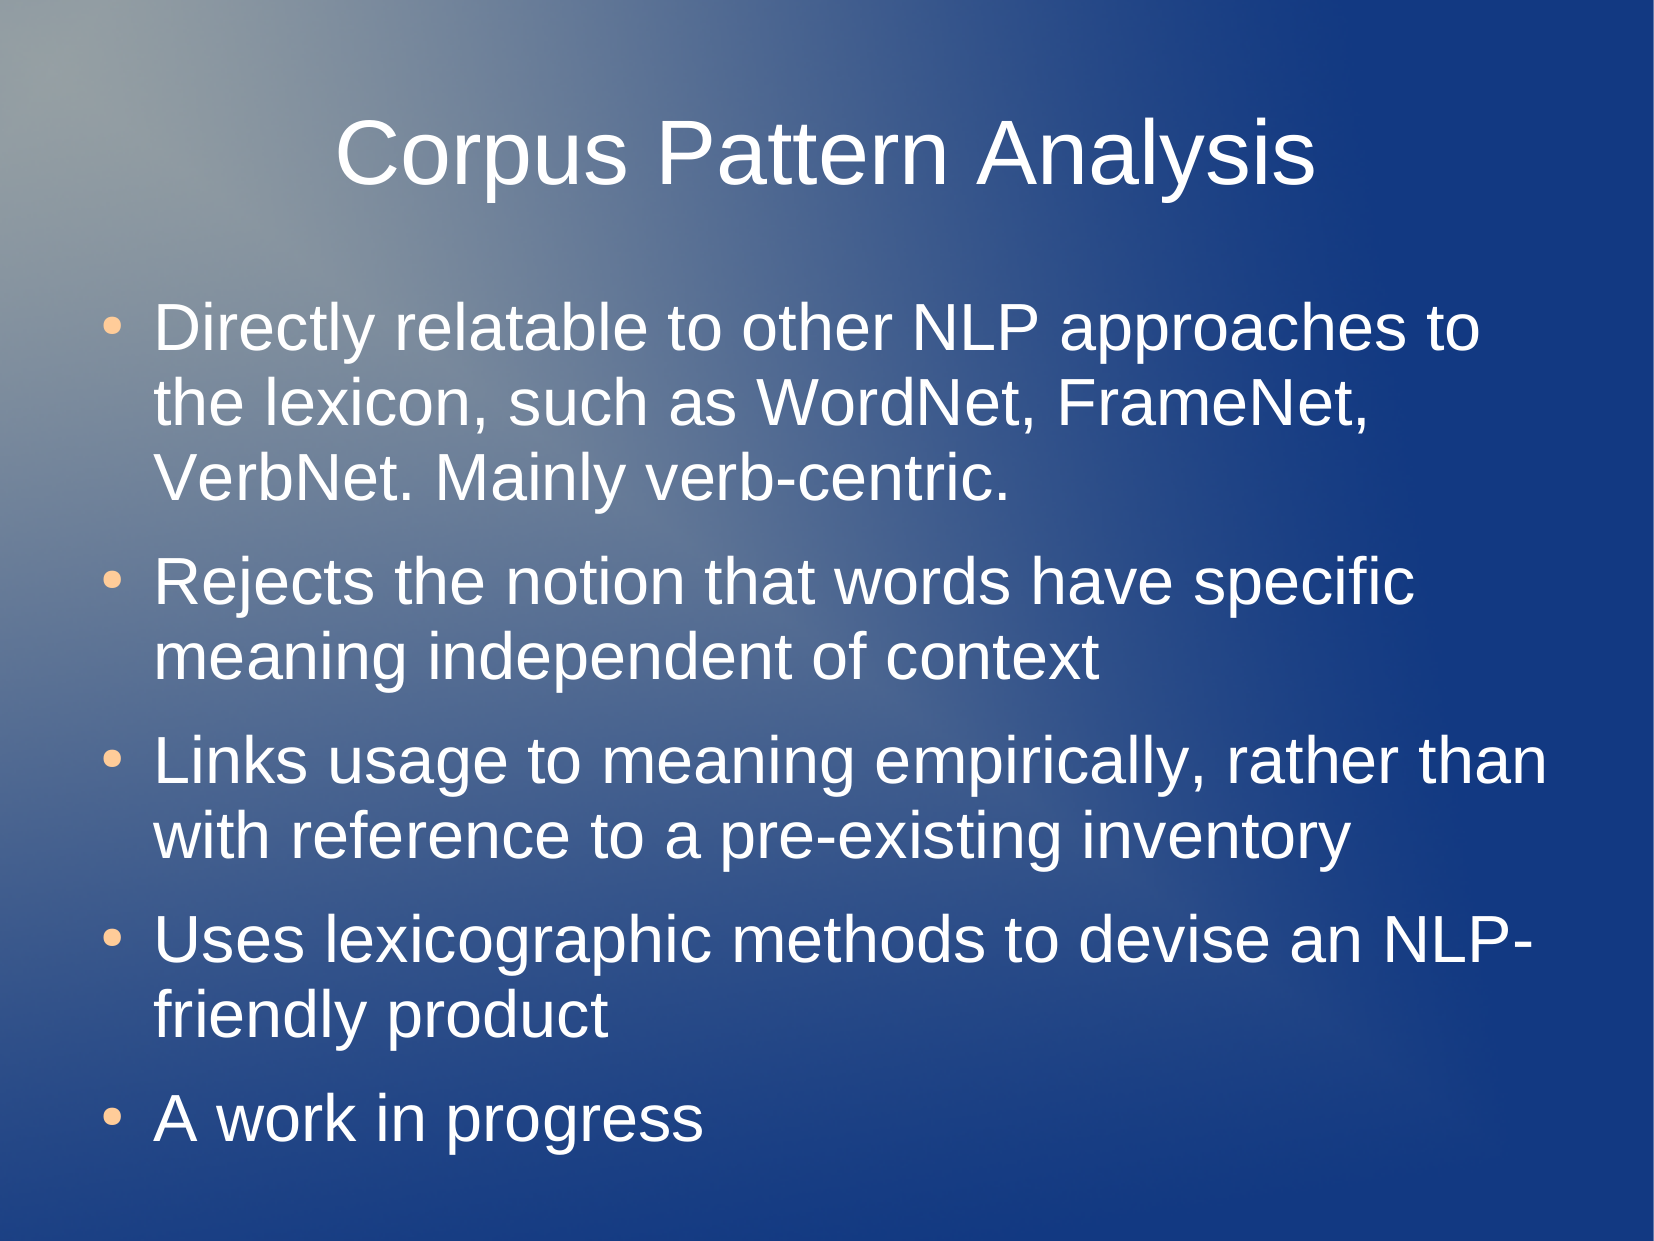

# Corpus Pattern Analysis
Directly relatable to other NLP approaches to the lexicon, such as WordNet, FrameNet, VerbNet. Mainly verb-centric.
Rejects the notion that words have specific meaning independent of context
Links usage to meaning empirically, rather than with reference to a pre-existing inventory
Uses lexicographic methods to devise an NLP-friendly product
A work in progress